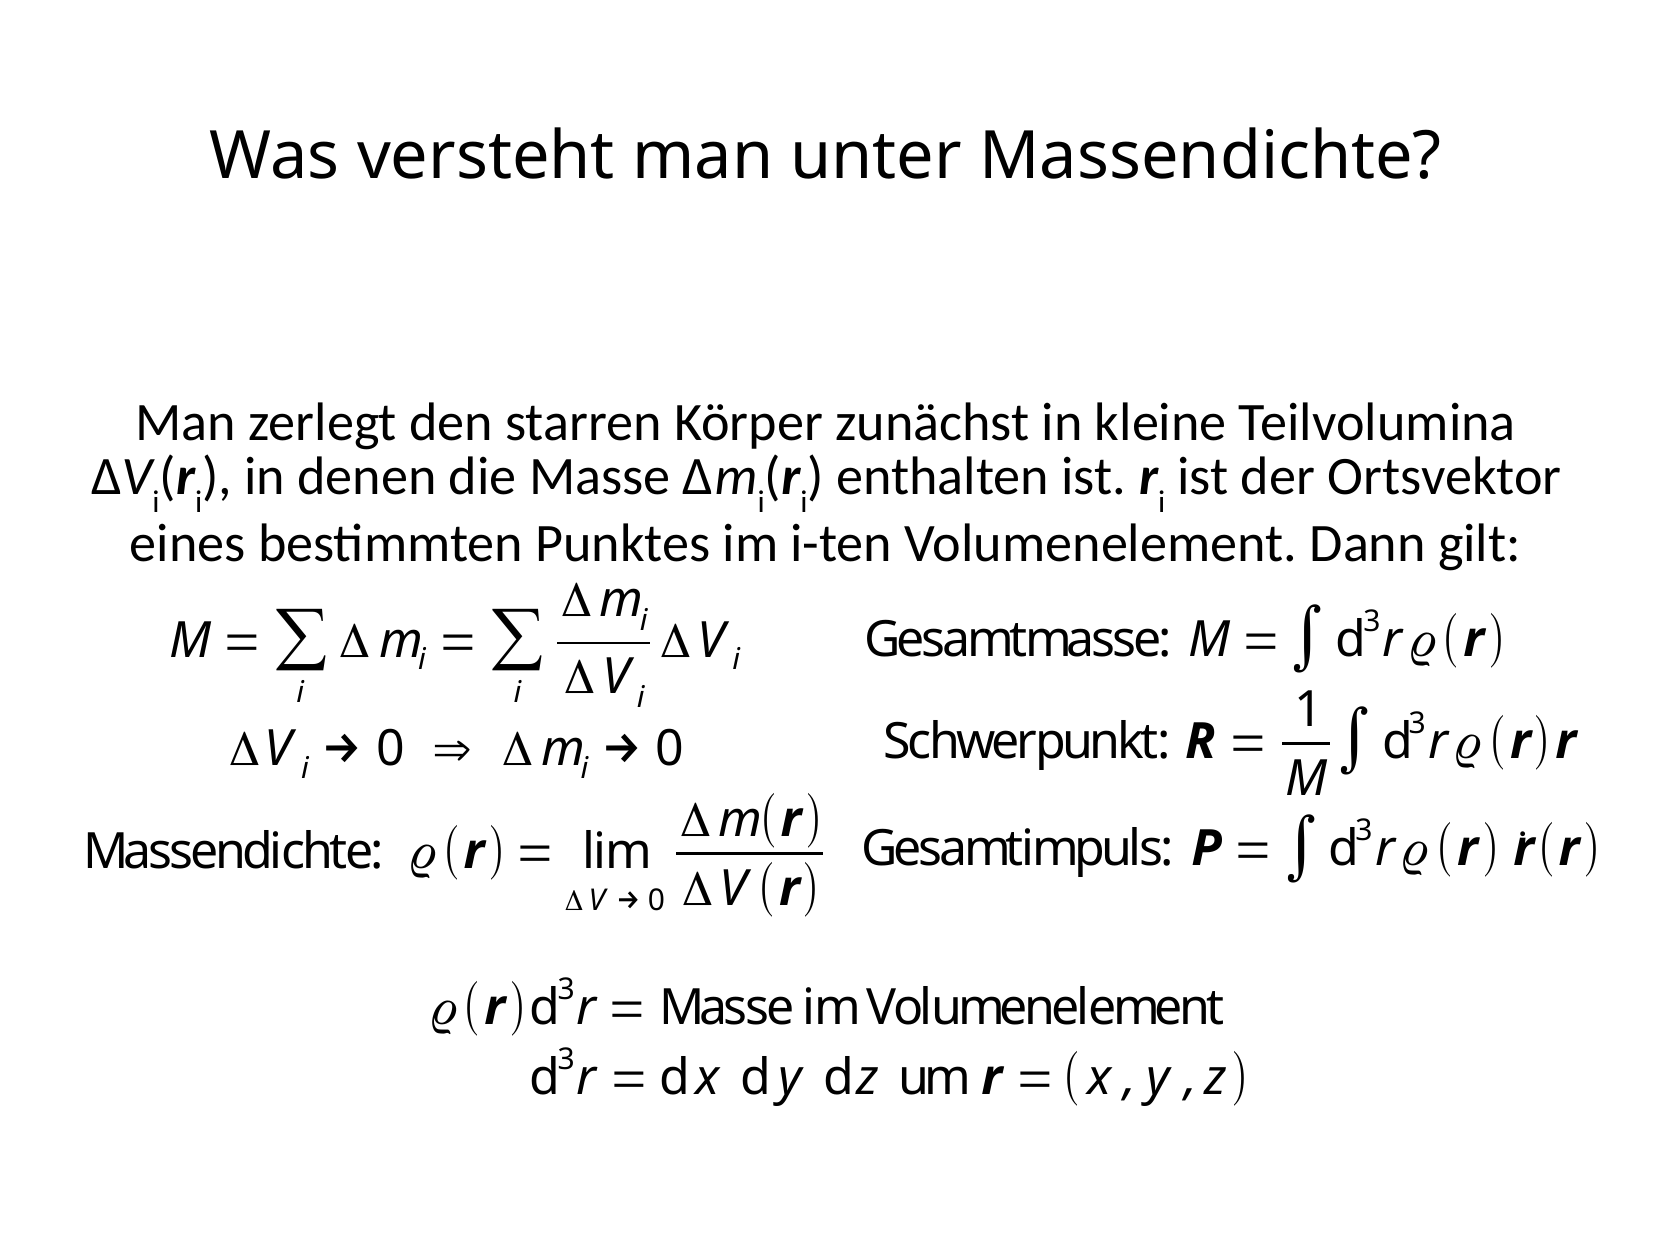

# Was versteht man unter Massendichte?
Man zerlegt den starren Körper zunächst in kleine Teilvolumina ΔVi(ri), in denen die Masse Δmi(ri) enthalten ist. ri ist der Ortsvektor eines bestimmten Punktes im i-ten Volumenelement. Dann gilt: